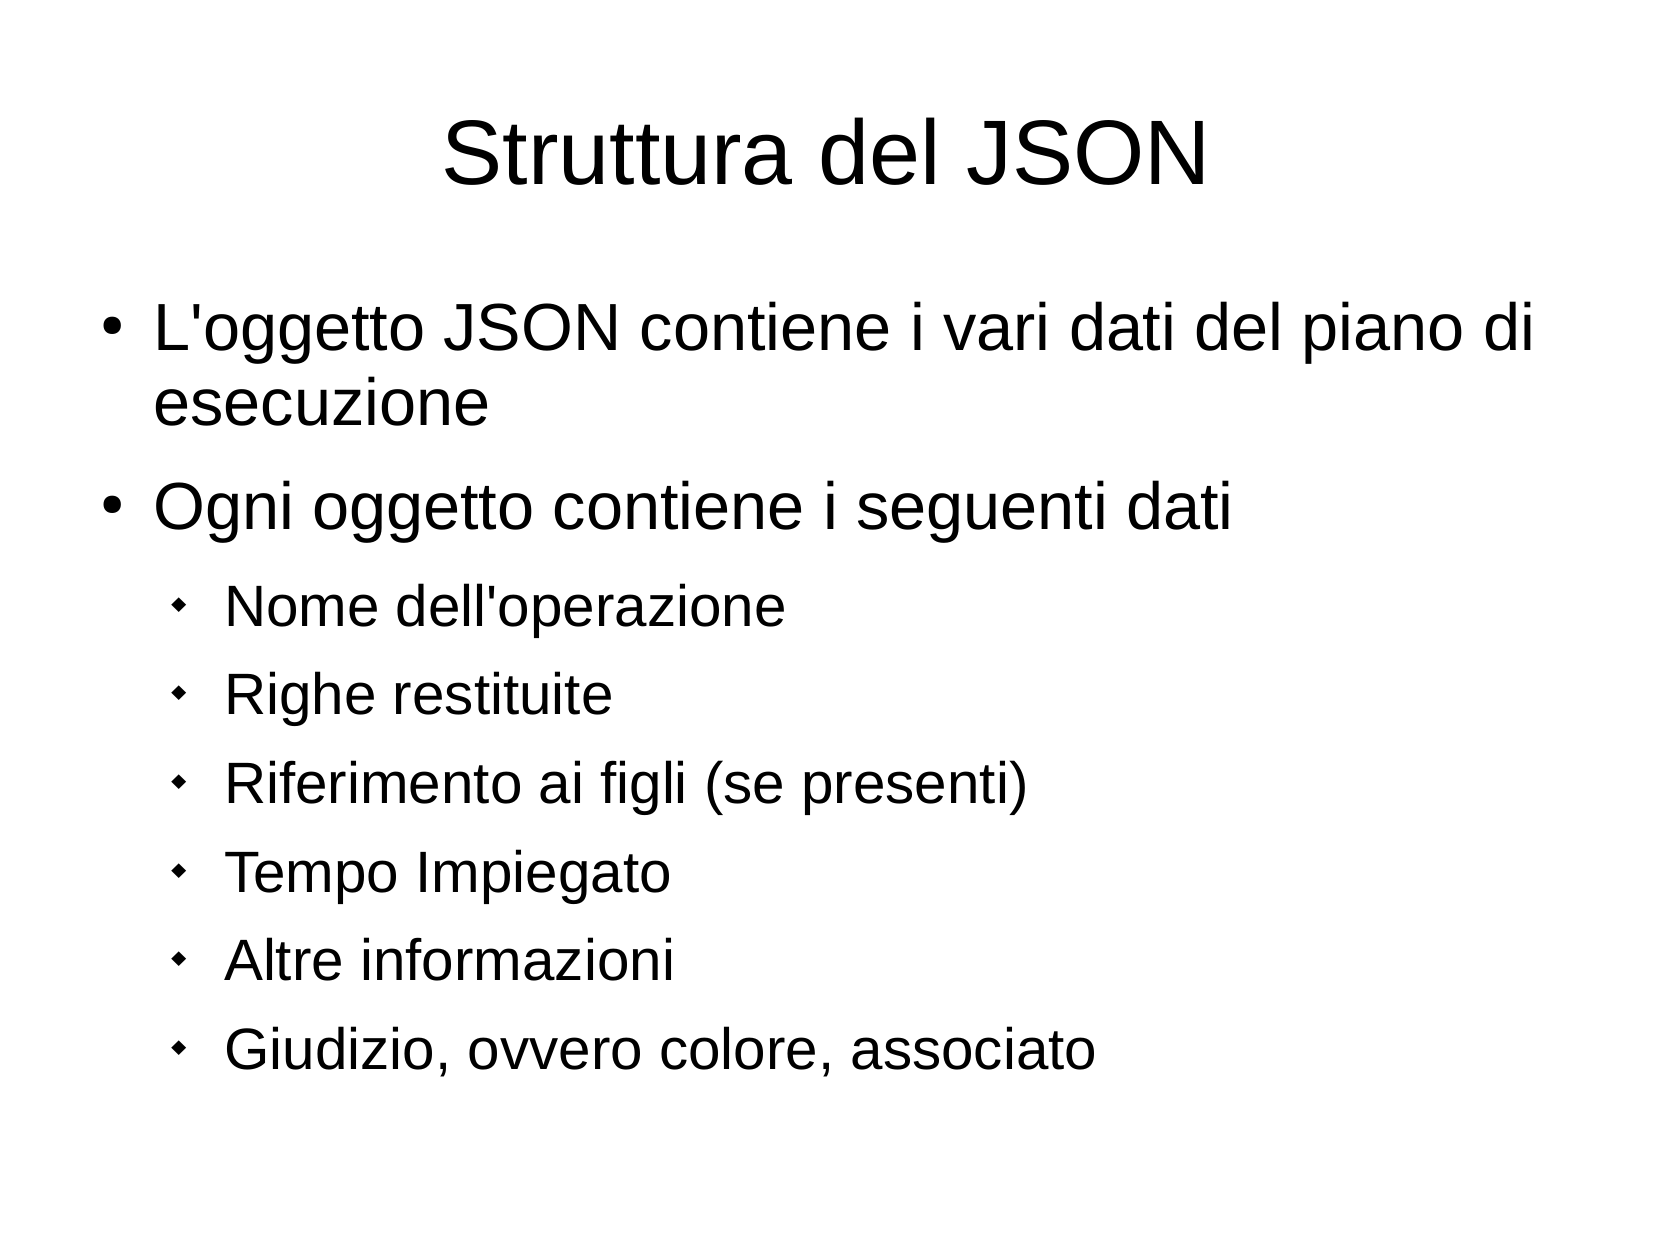

# Struttura del JSON
L'oggetto JSON contiene i vari dati del piano di esecuzione
Ogni oggetto contiene i seguenti dati
Nome dell'operazione
Righe restituite
Riferimento ai figli (se presenti)
Tempo Impiegato
Altre informazioni
Giudizio, ovvero colore, associato